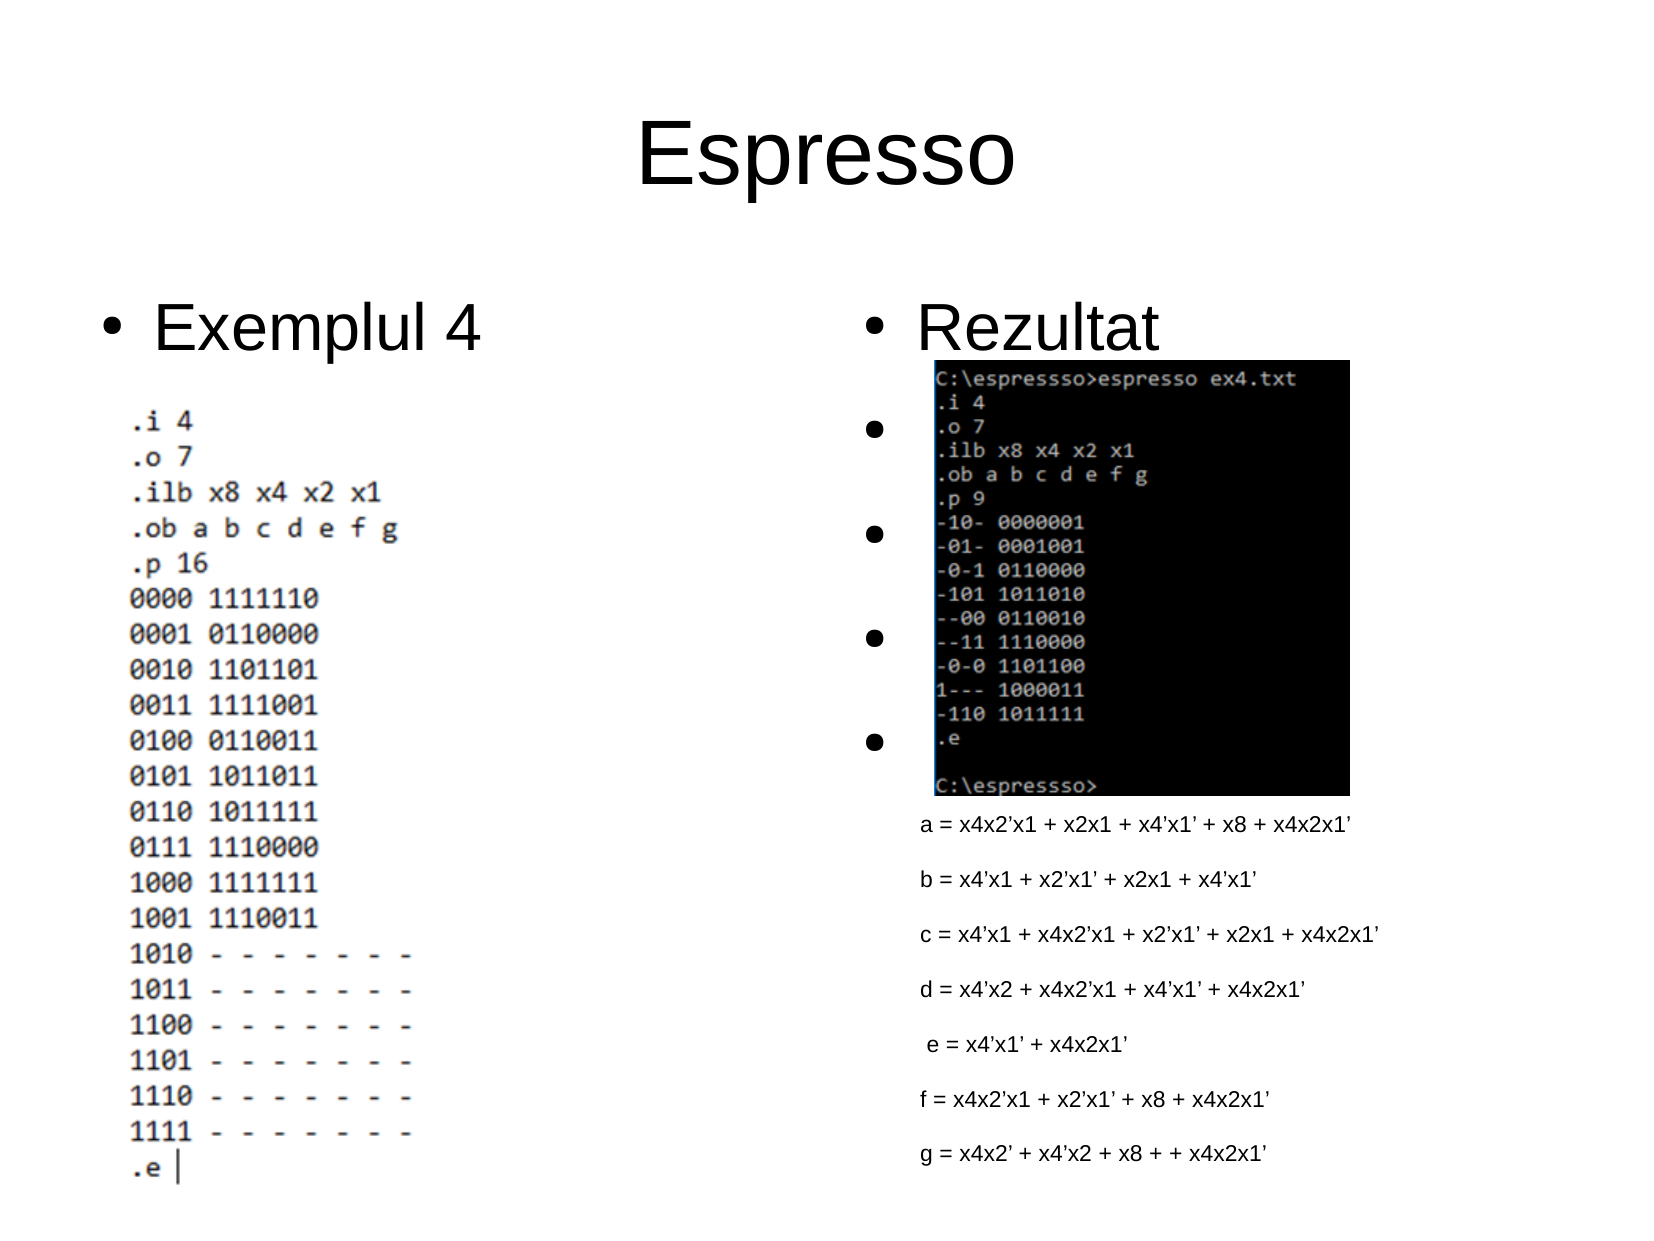

# Espresso
Exemplul 4
Rezultat
a = x4x2’x1 + x2x1 + x4’x1’ + x8 + x4x2x1’
b = x4’x1 + x2’x1’ + x2x1 + x4’x1’
c = x4’x1 + x4x2’x1 + x2’x1’ + x2x1 + x4x2x1’
d = x4’x2 + x4x2’x1 + x4’x1’ + x4x2x1’
 e = x4’x1’ + x4x2x1’
f = x4x2’x1 + x2’x1’ + x8 + x4x2x1’
g = x4x2’ + x4’x2 + x8 + + x4x2x1’